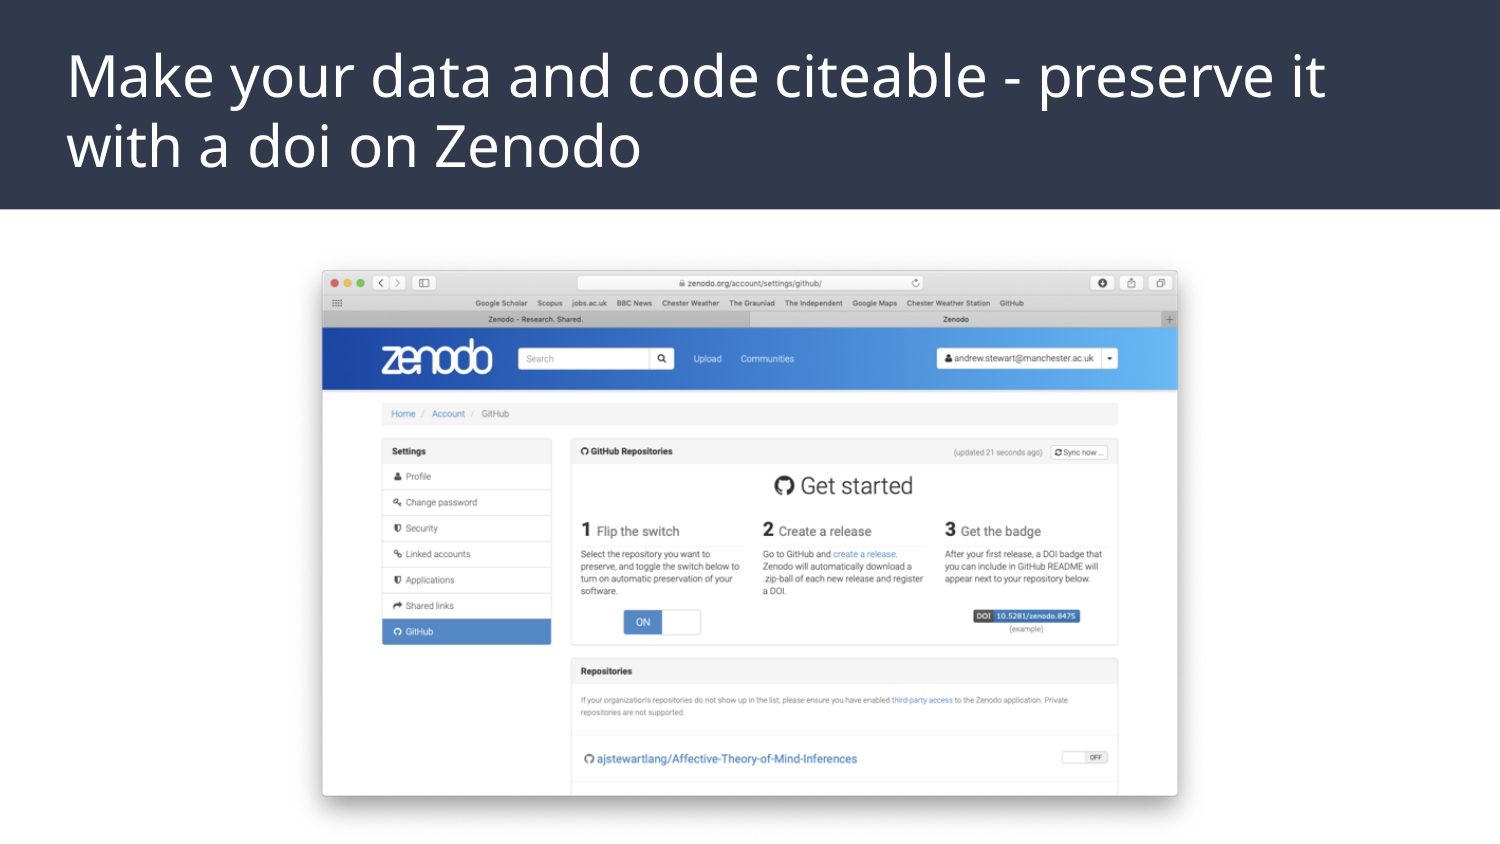

# Make your data and code citeable - preserve it with a doi on Zenodo